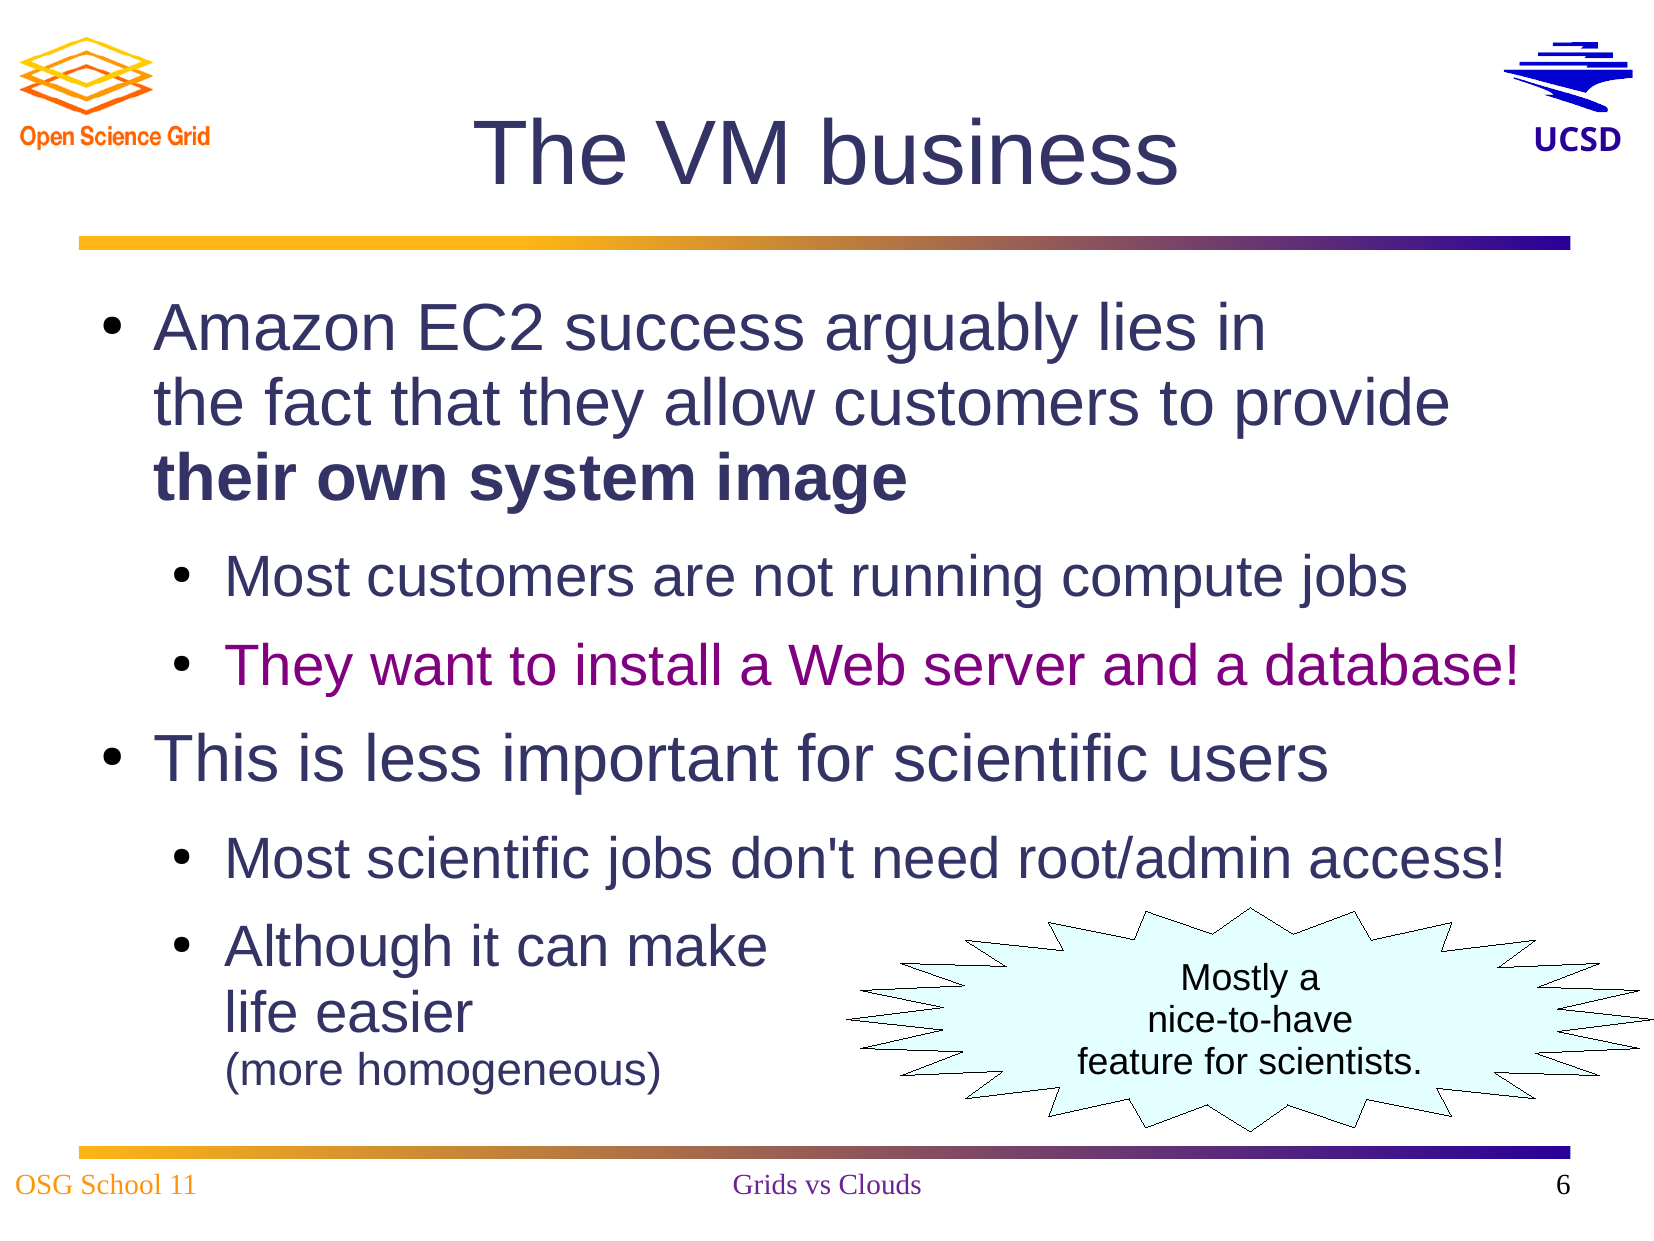

# The VM business
Amazon EC2 success arguably lies in
the fact that they allow customers to provide
their own system image
Most customers are not running compute jobs
They want to install a Web server and a database!
This is less important for scientific users
Most scientific jobs don't need root/admin access!
Although it can make
life easier
(more homogeneous)
Mostly a
nice-to-have
feature for scientists.
OSG School 11
Grids vs Clouds
6